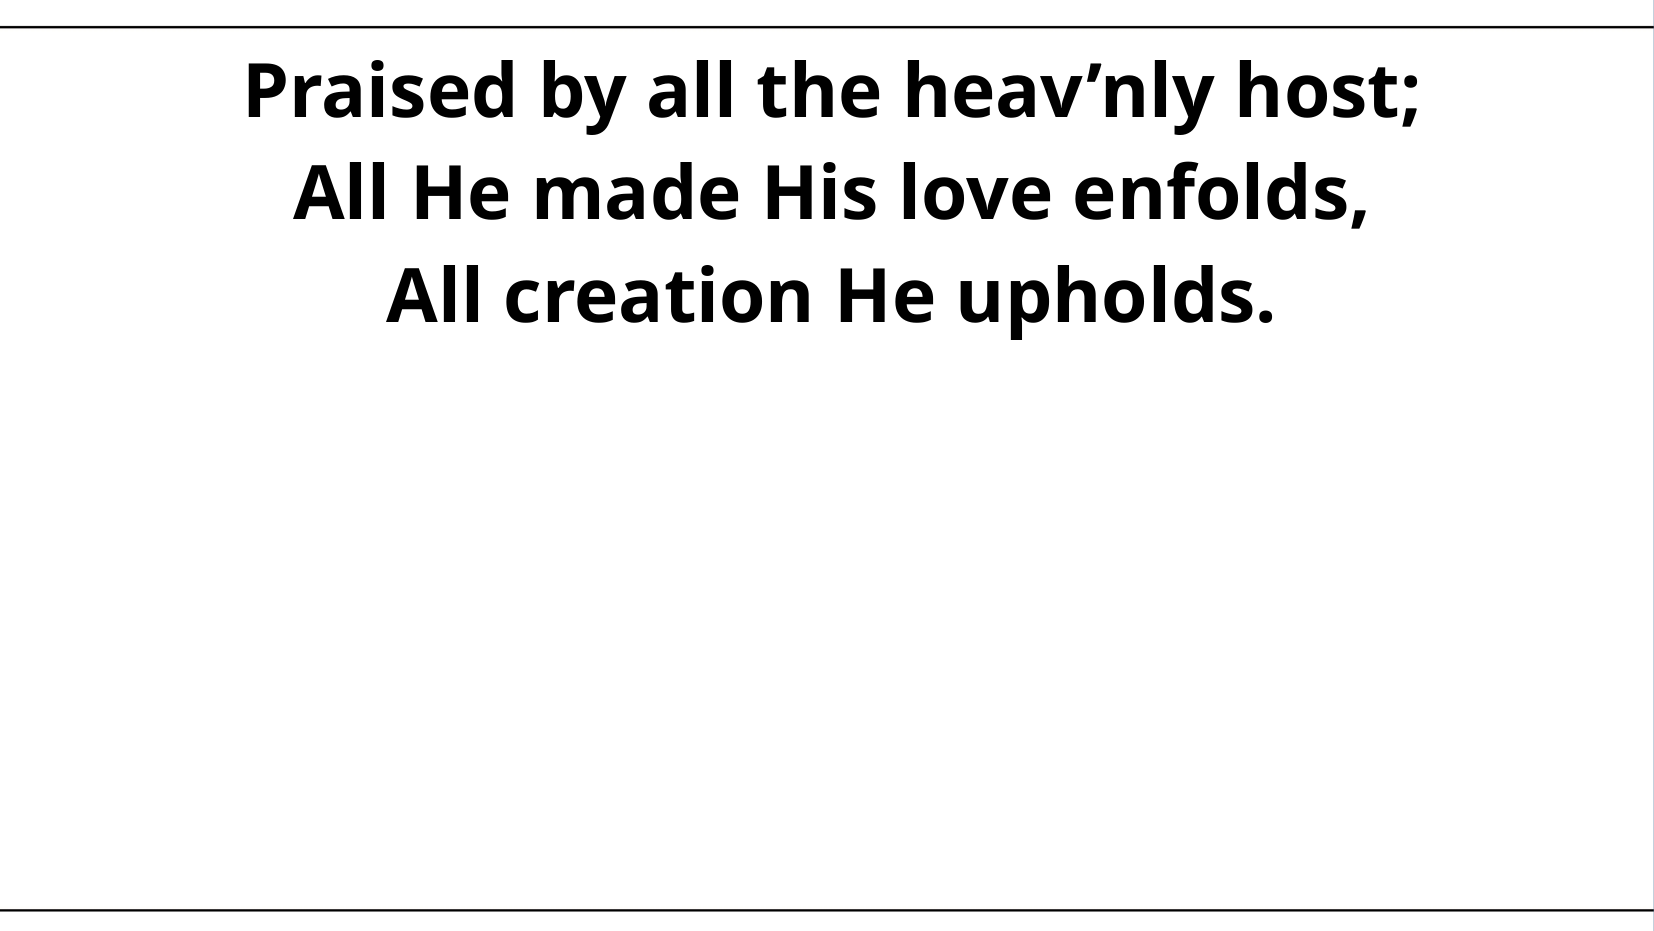

Praised by all the heav’nly host;
All He made His love enfolds,
All creation He upholds.